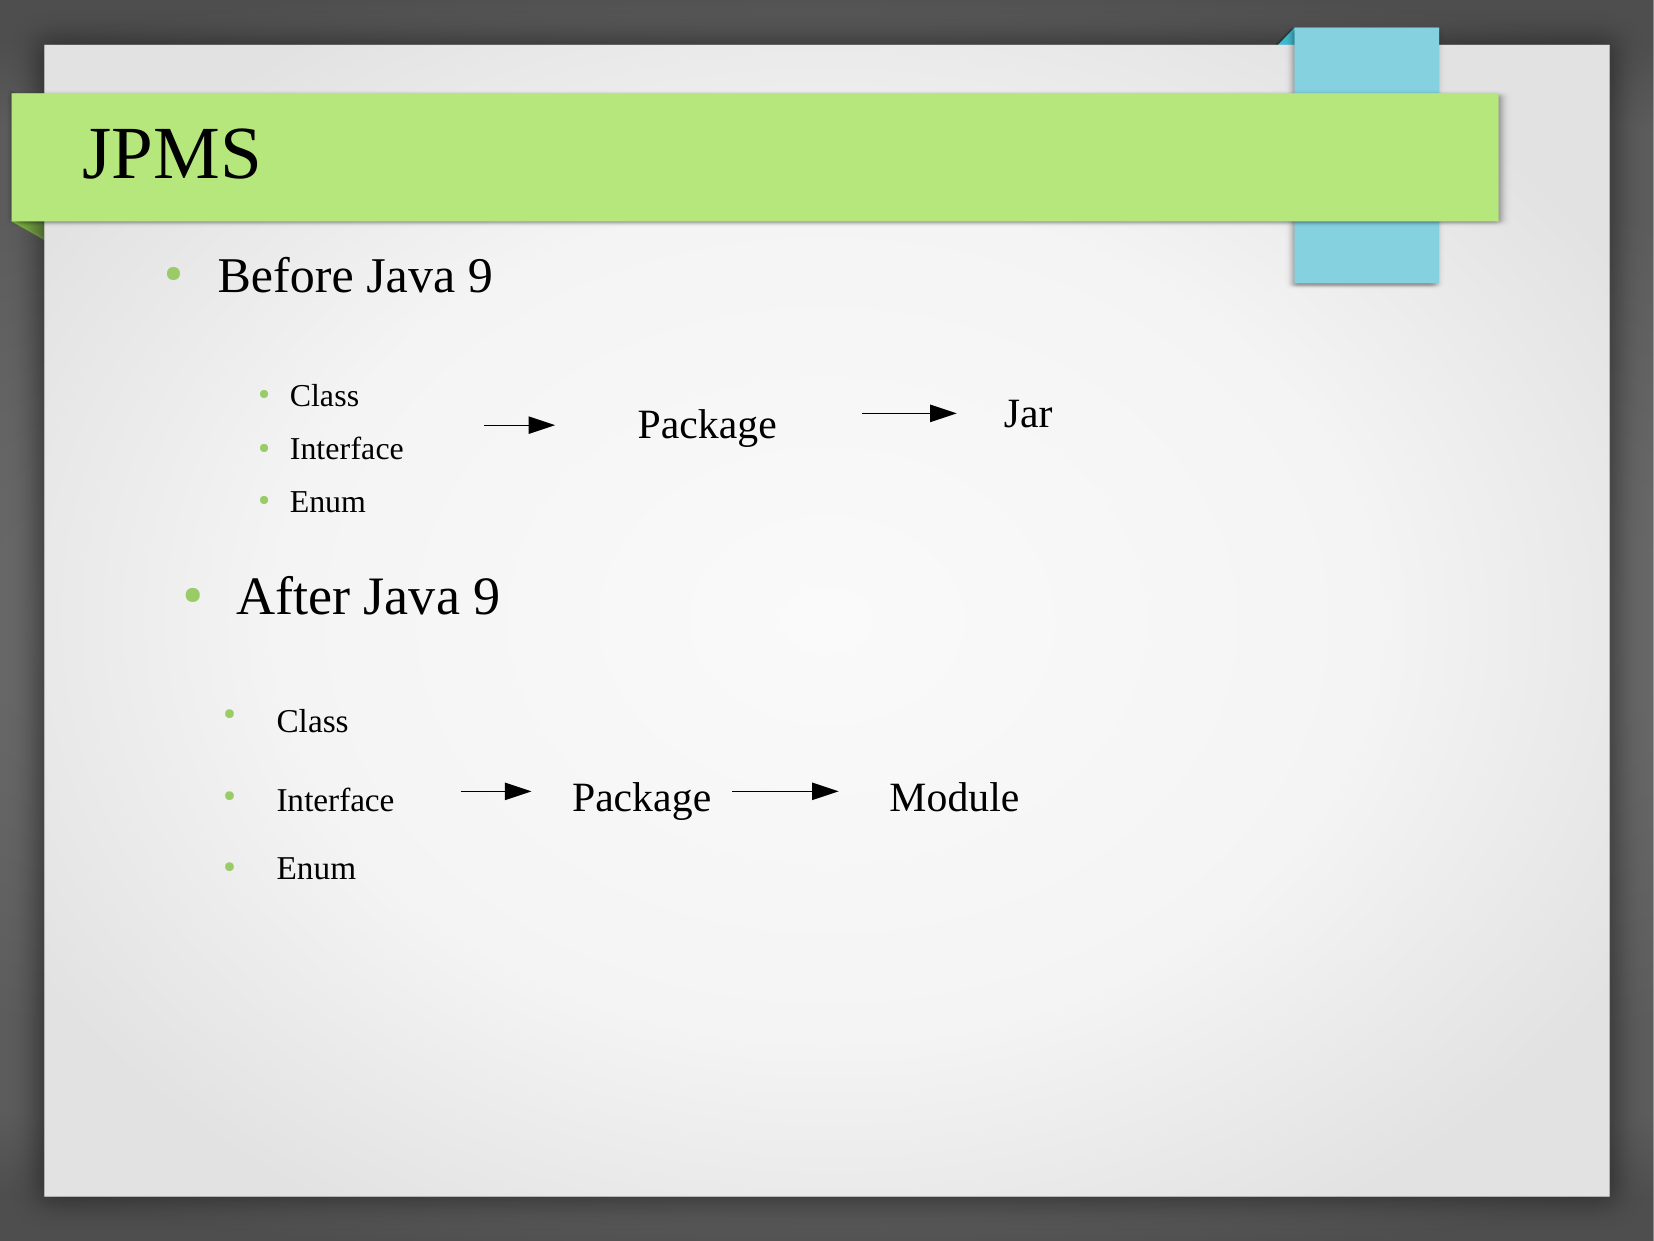

# JPMS
Before Java 9
Class
Interface
Enum
Jar
Package
After Java 9
Class
Interface	 		Package Module
Enum